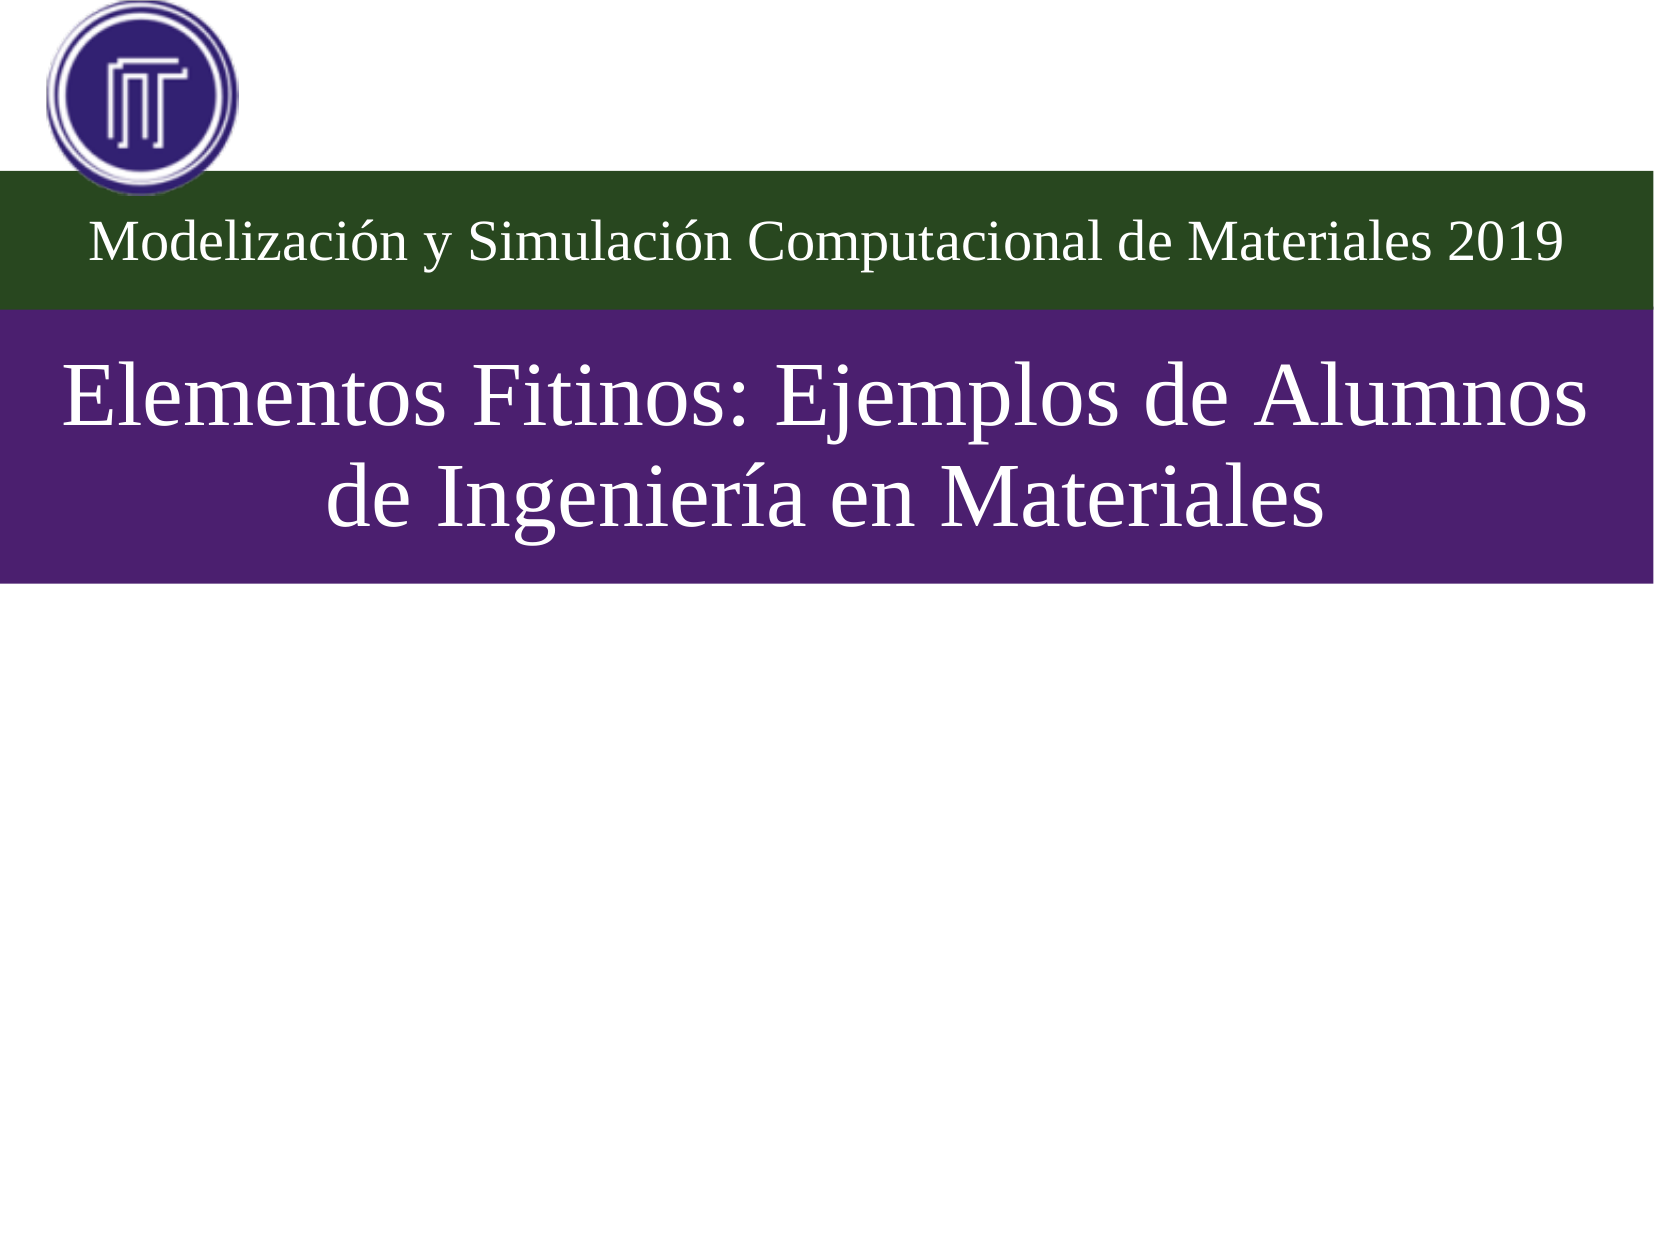

Modelización y Simulación Computacional de Materiales 2019
Elementos Fitinos: Ejemplos de Alumnos de Ingeniería en Materiales